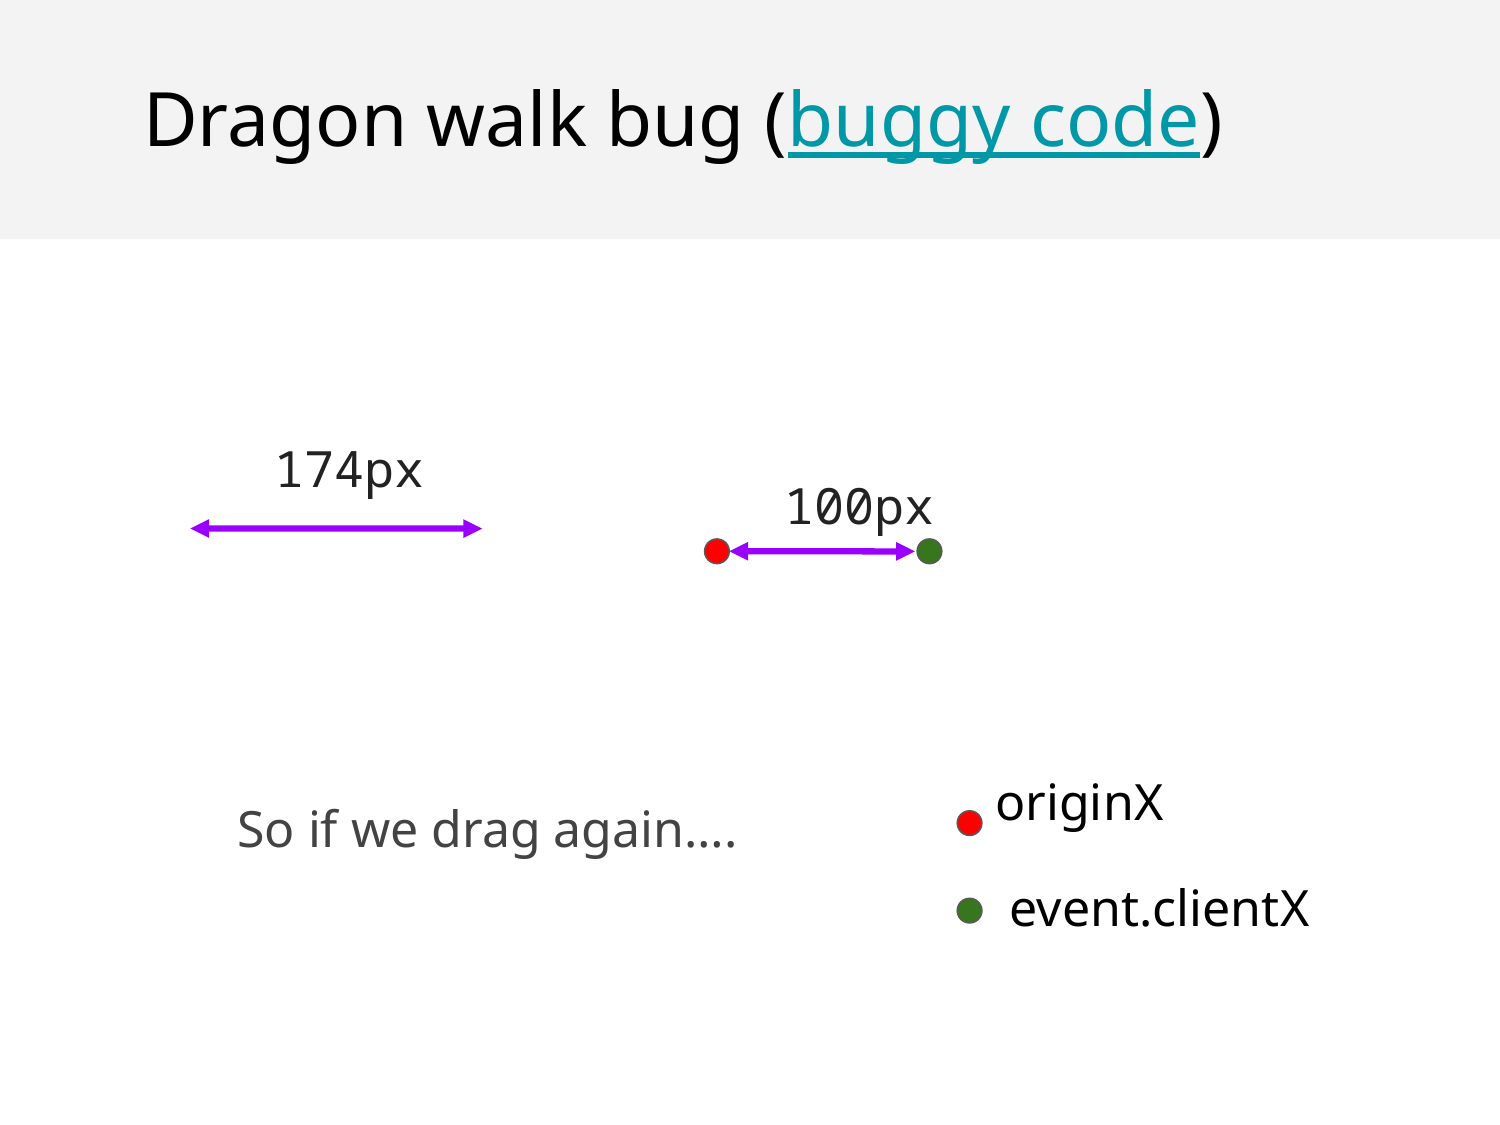

# Dragon walk bug (buggy code)
174px
100px
originX
So if we drag again….
event.clientX